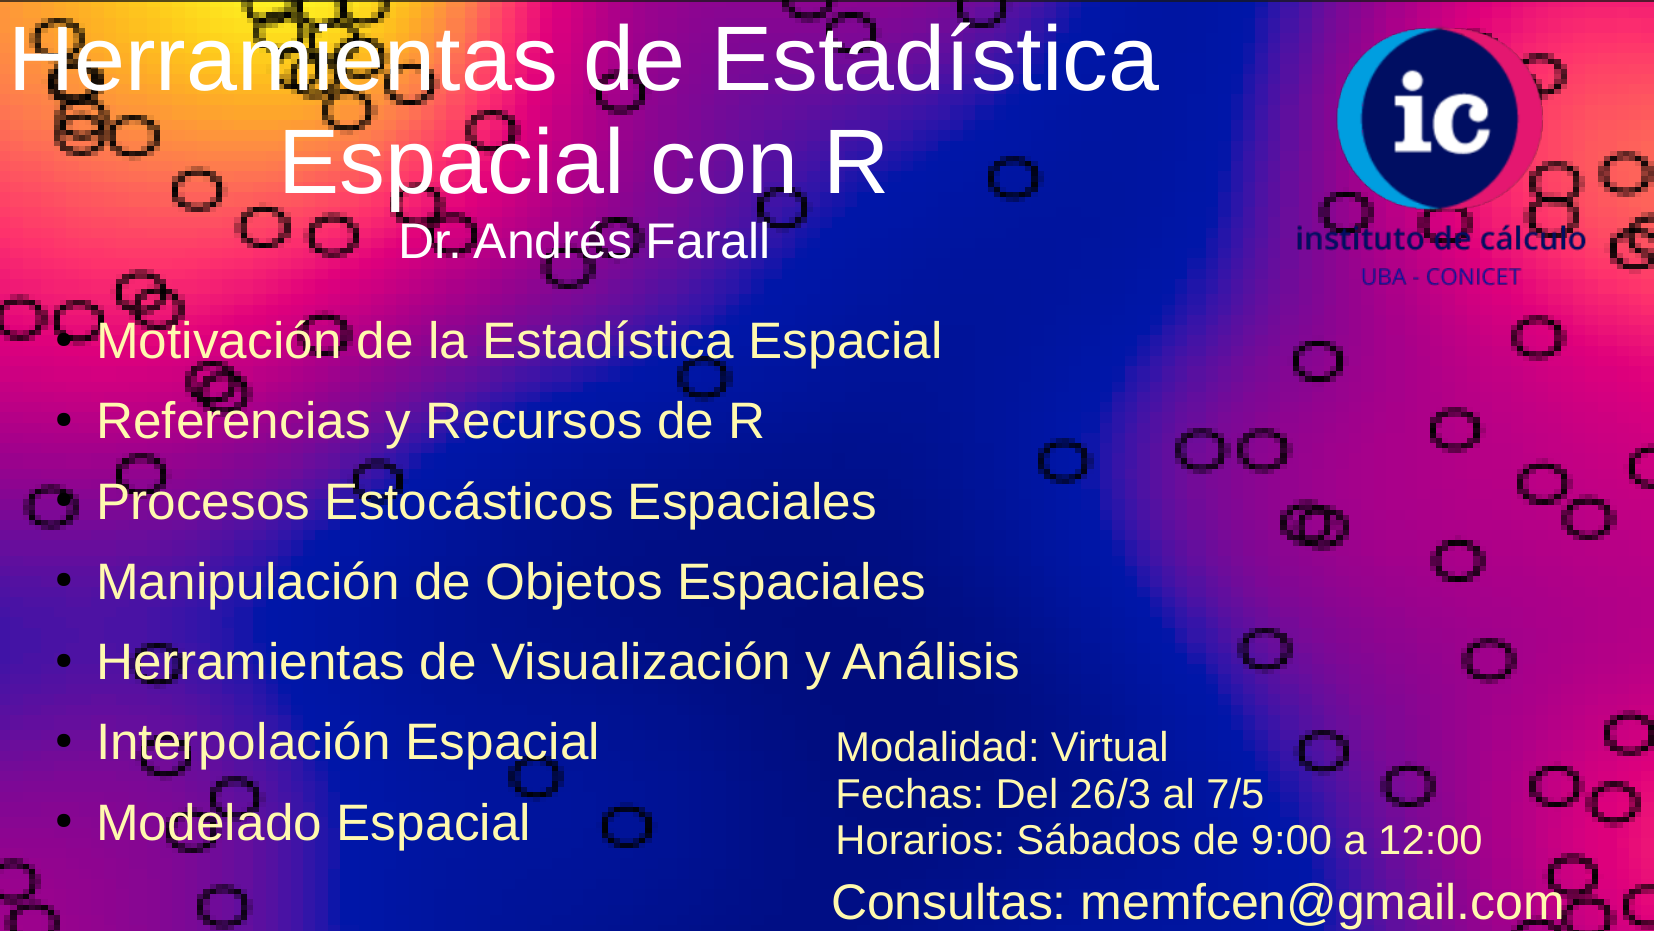

Herramientas de Estadística Espacial con R
Dr. Andrés Farall
# Motivación de la Estadística Espacial
Referencias y Recursos de R
Procesos Estocásticos Espaciales
Manipulación de Objetos Espaciales
Herramientas de Visualización y Análisis
Interpolación Espacial
Modelado Espacial
Modalidad: Virtual
Fechas: Del 26/3 al 7/5
Horarios: Sábados de 9:00 a 12:00
Consultas: memfcen@gmail.com